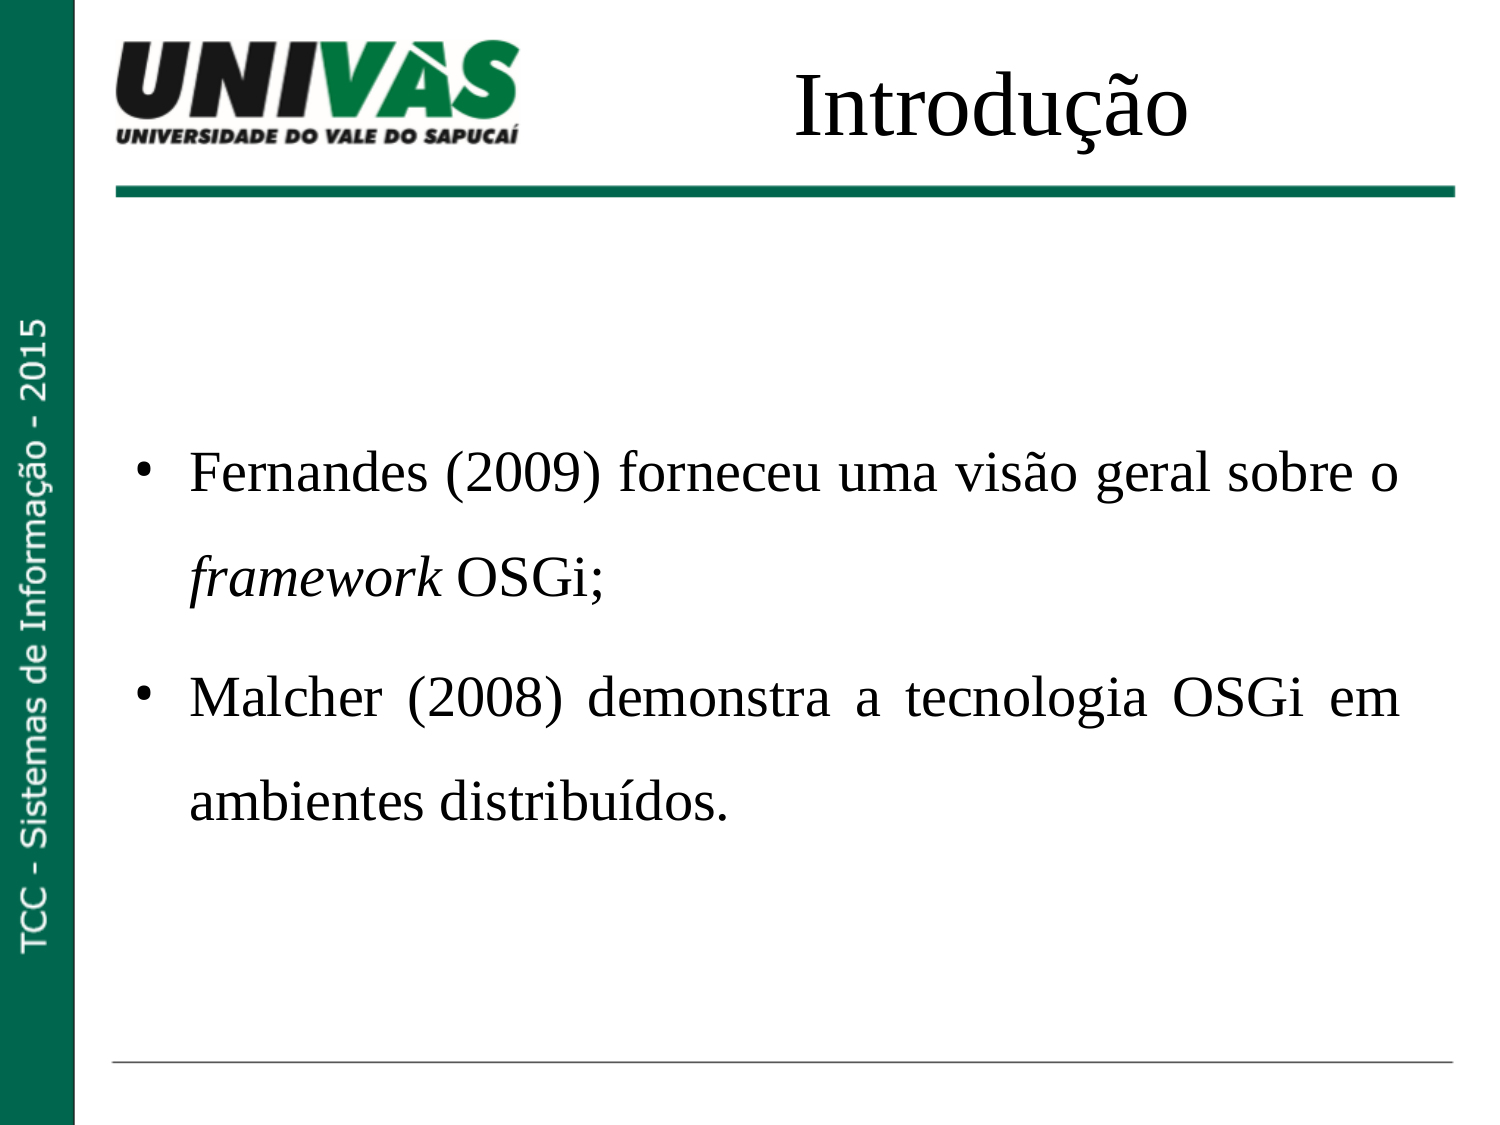

# Introdução
Fernandes (2009) forneceu uma visão geral sobre o framework OSGi;
Malcher (2008) demonstra a tecnologia OSGi em ambientes distribuídos.